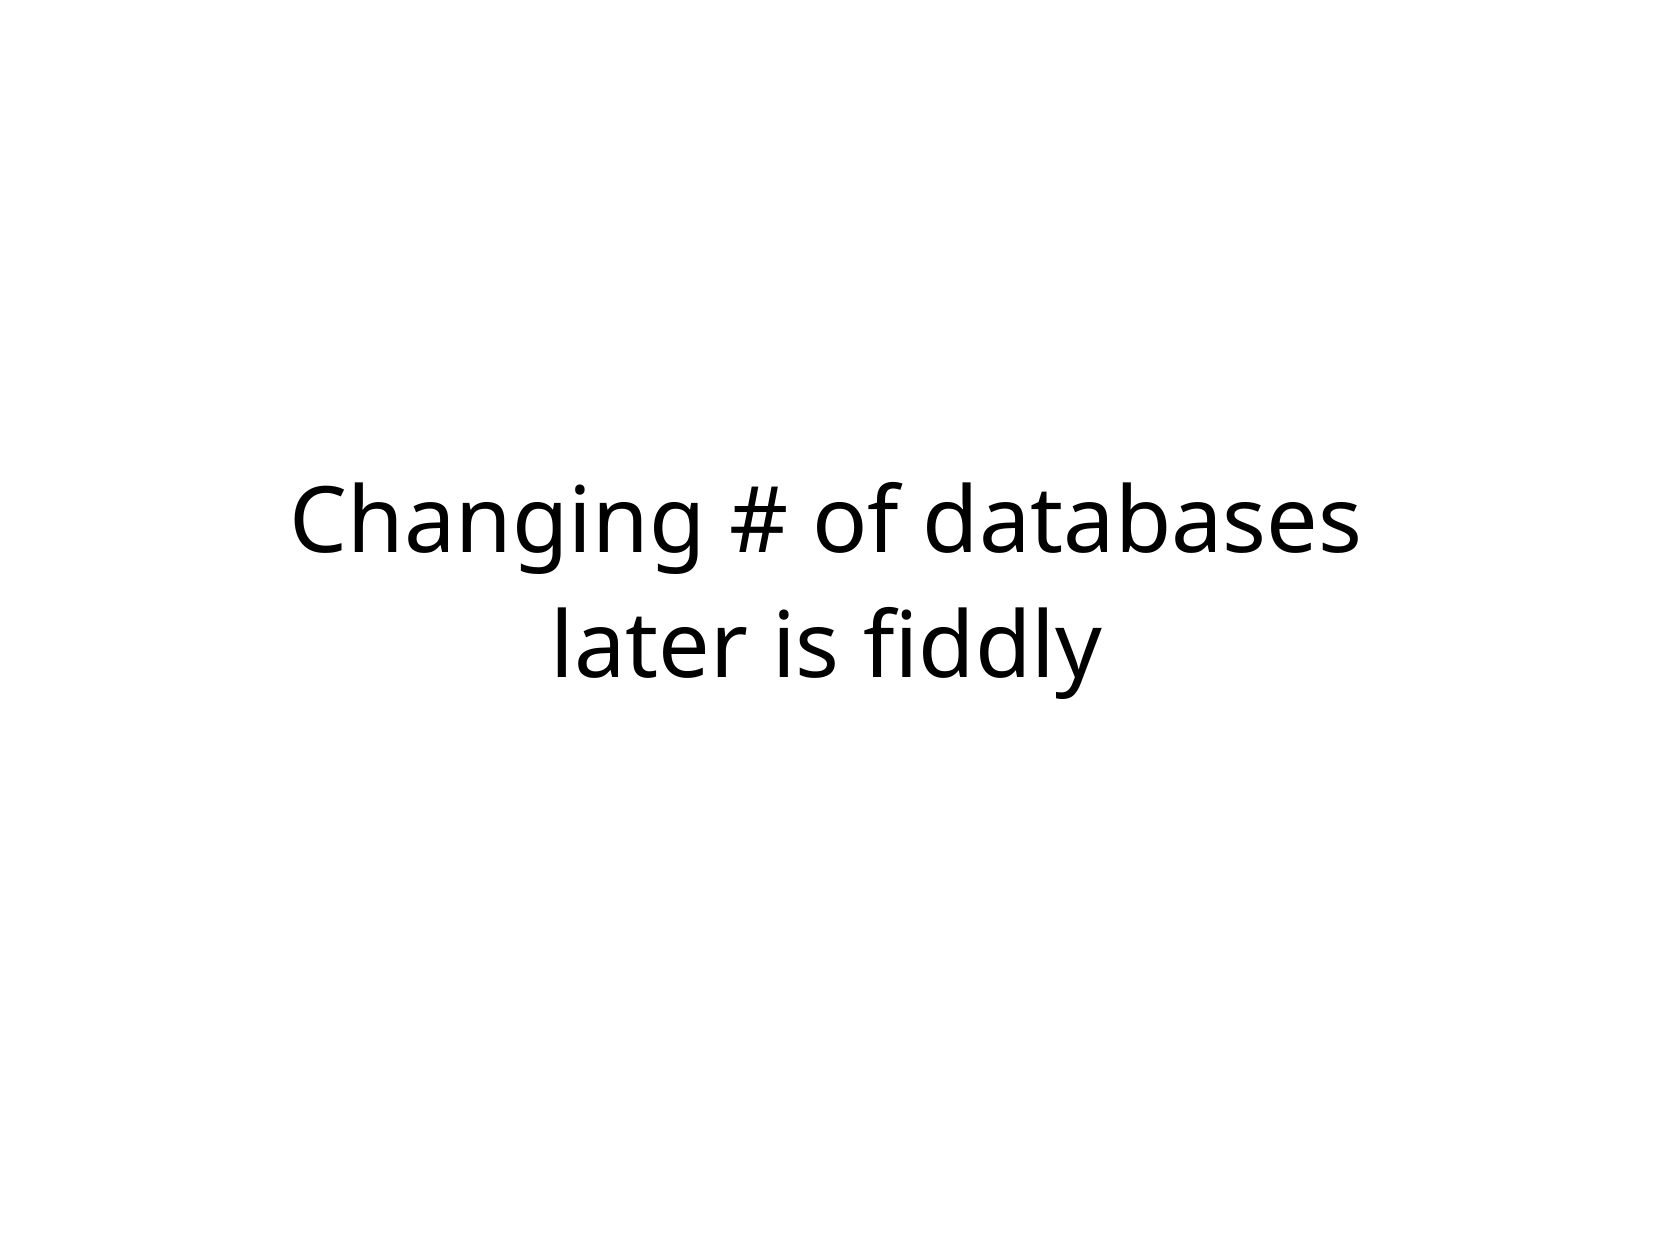

# Changing # of databases
later is fiddly